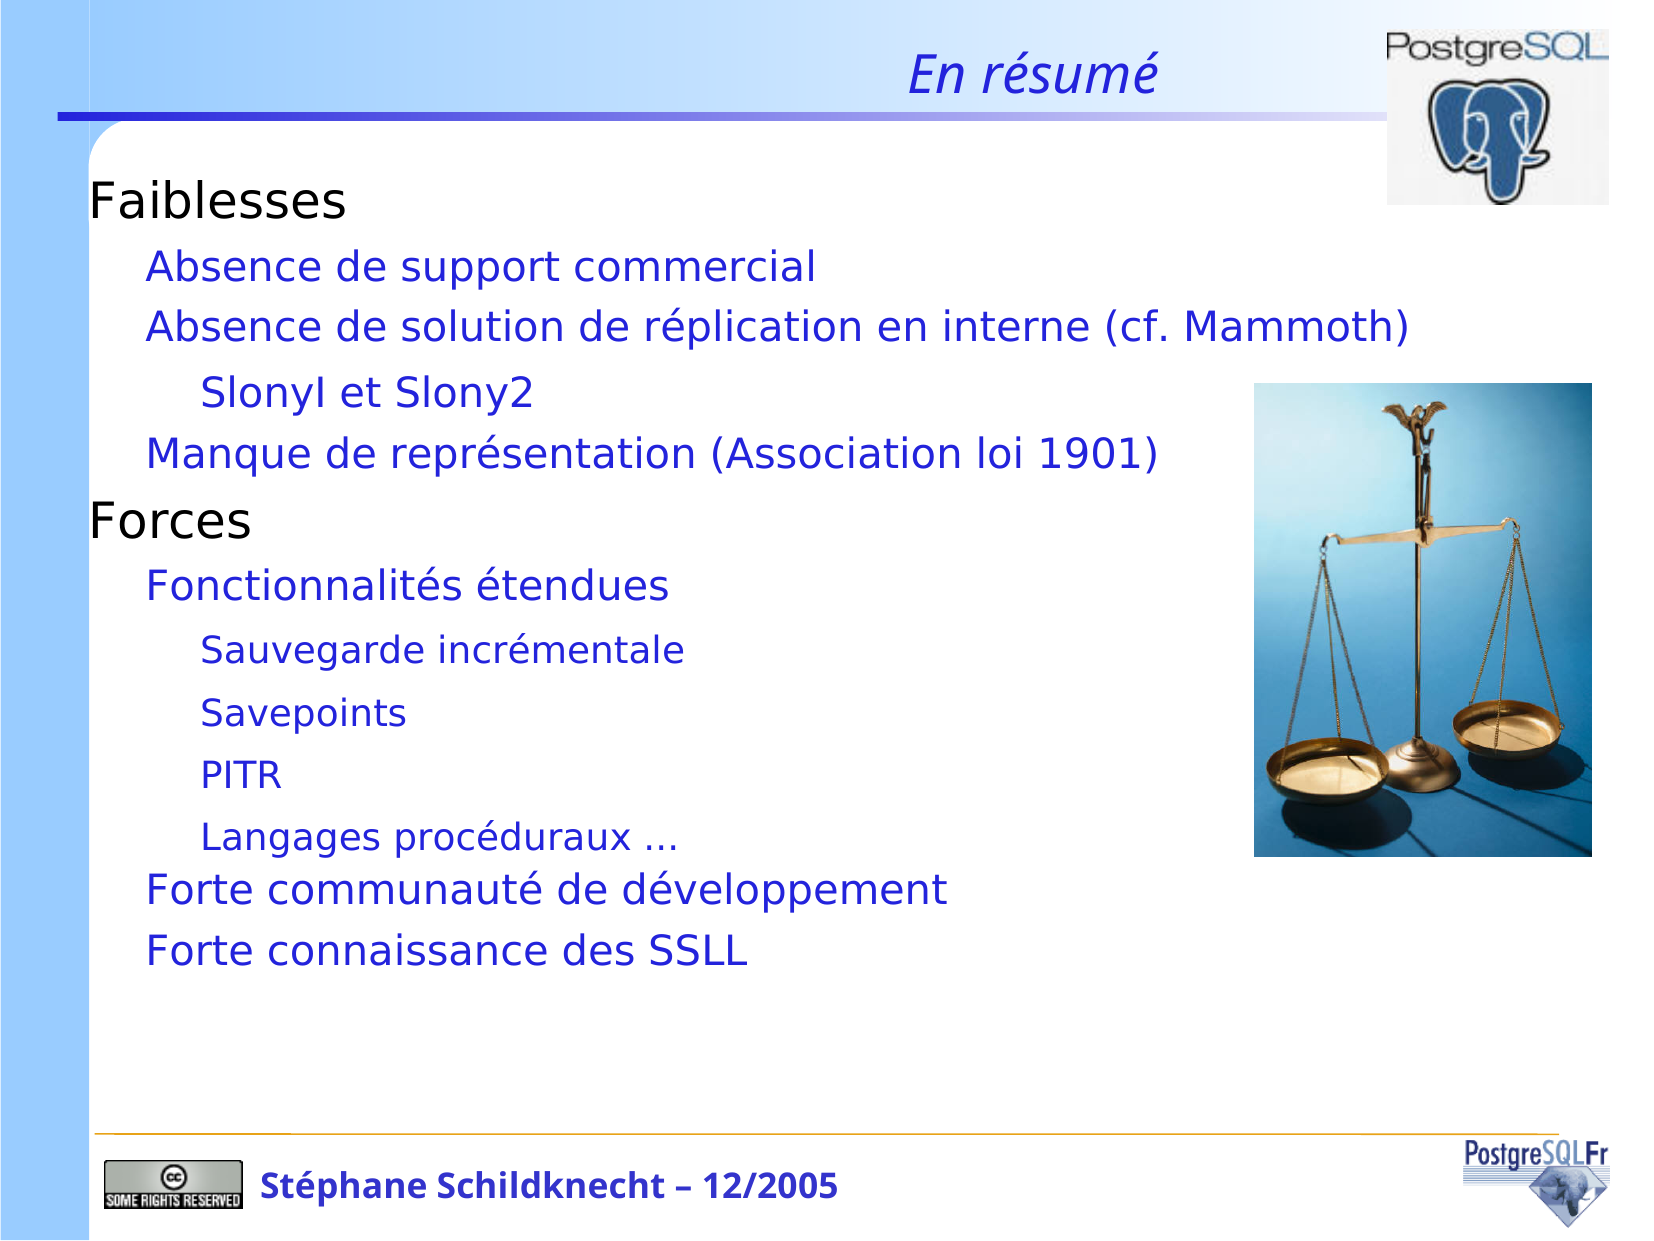

# En résumé
Faiblesses
Absence de support commercial
Absence de solution de réplication en interne (cf. Mammoth)
SlonyI et Slony2
Manque de représentation (Association loi 1901)
Forces
Fonctionnalités étendues
Sauvegarde incrémentale
Savepoints
PITR
Langages procéduraux ...
Forte communauté de développement
Forte connaissance des SSLL